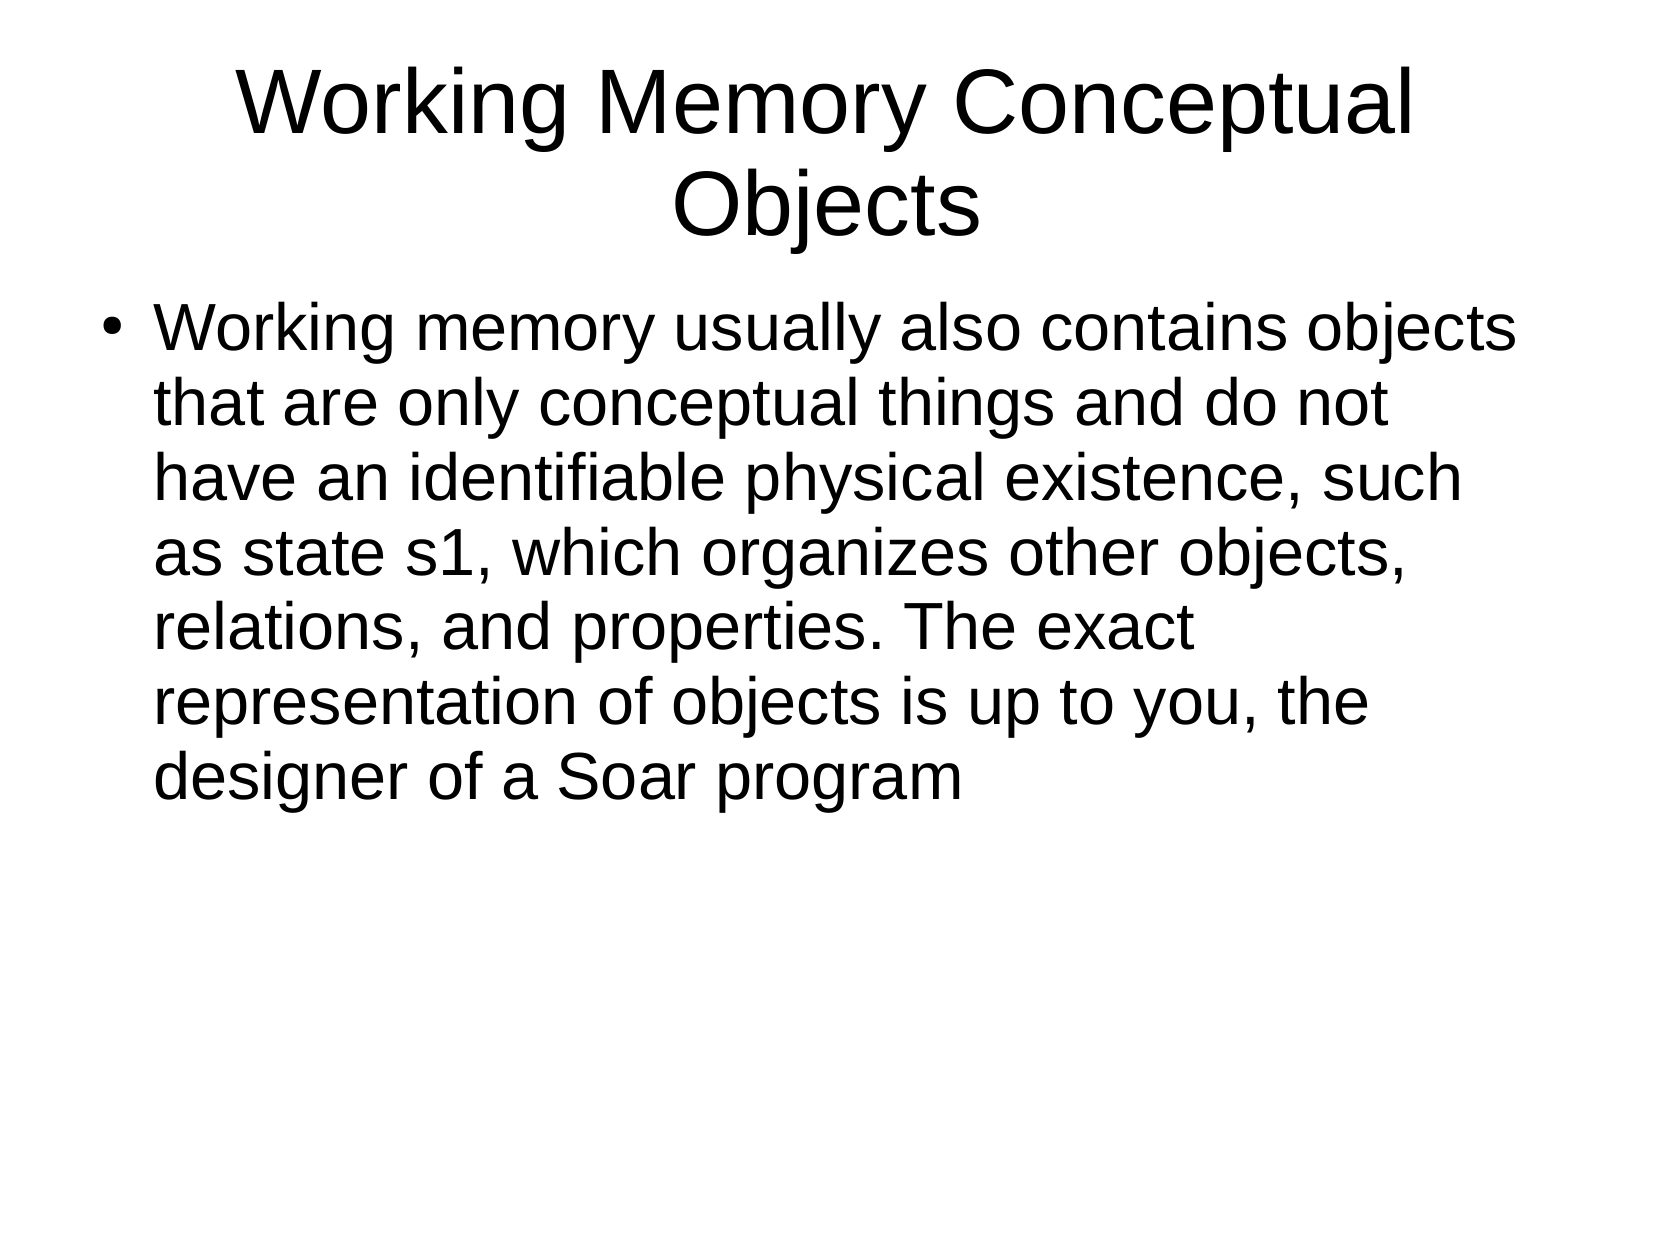

# Working Memory Conceptual Objects
Working memory usually also contains objects that are only conceptual things and do not have an identifiable physical existence, such as state s1, which organizes other objects, relations, and properties. The exact representation of objects is up to you, the designer of a Soar program